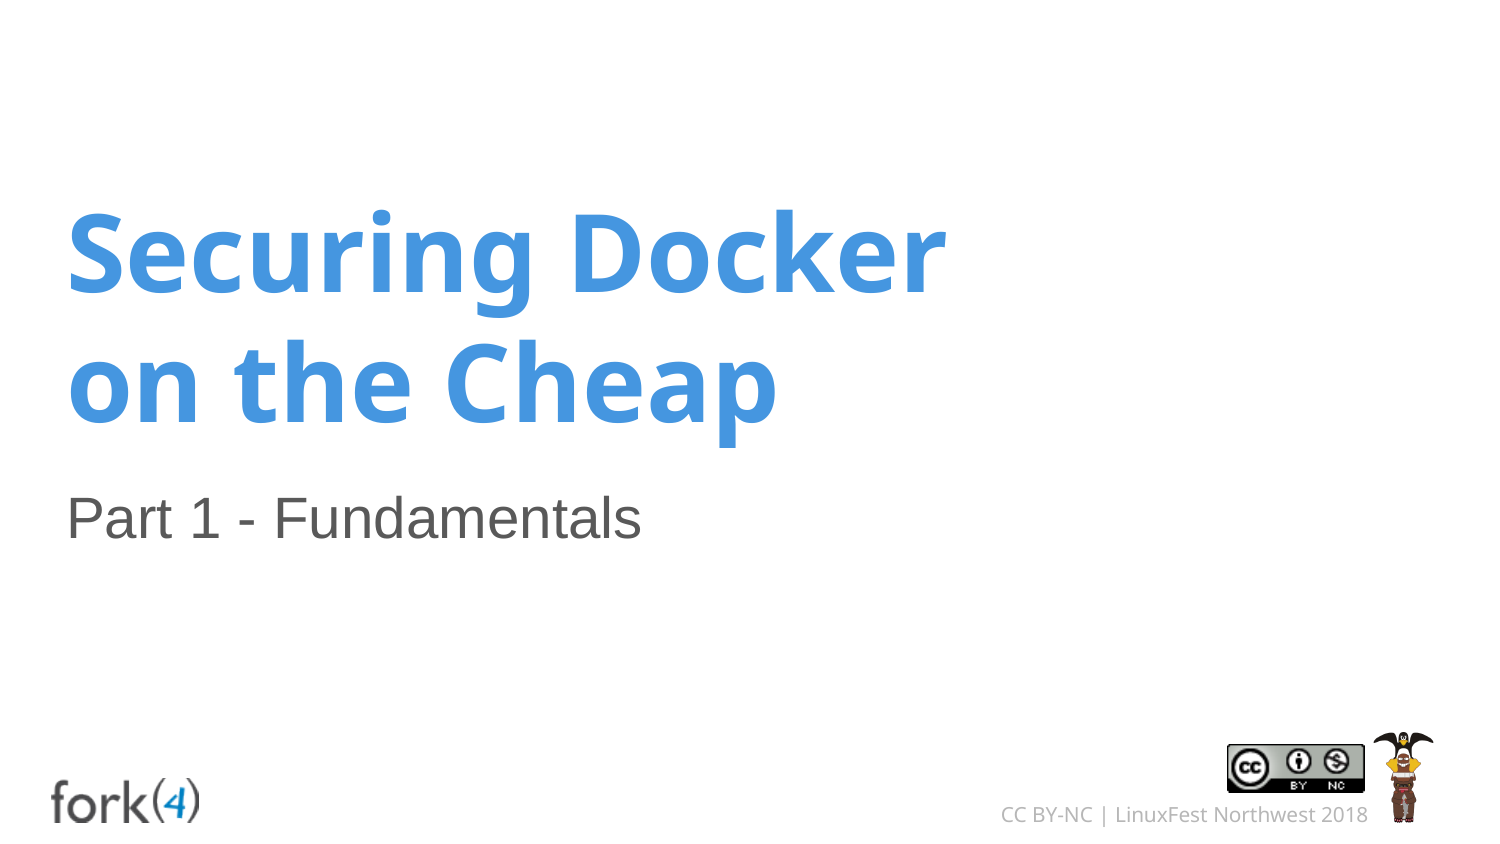

# Securing Docker on the Cheap
Part 1 - Fundamentals